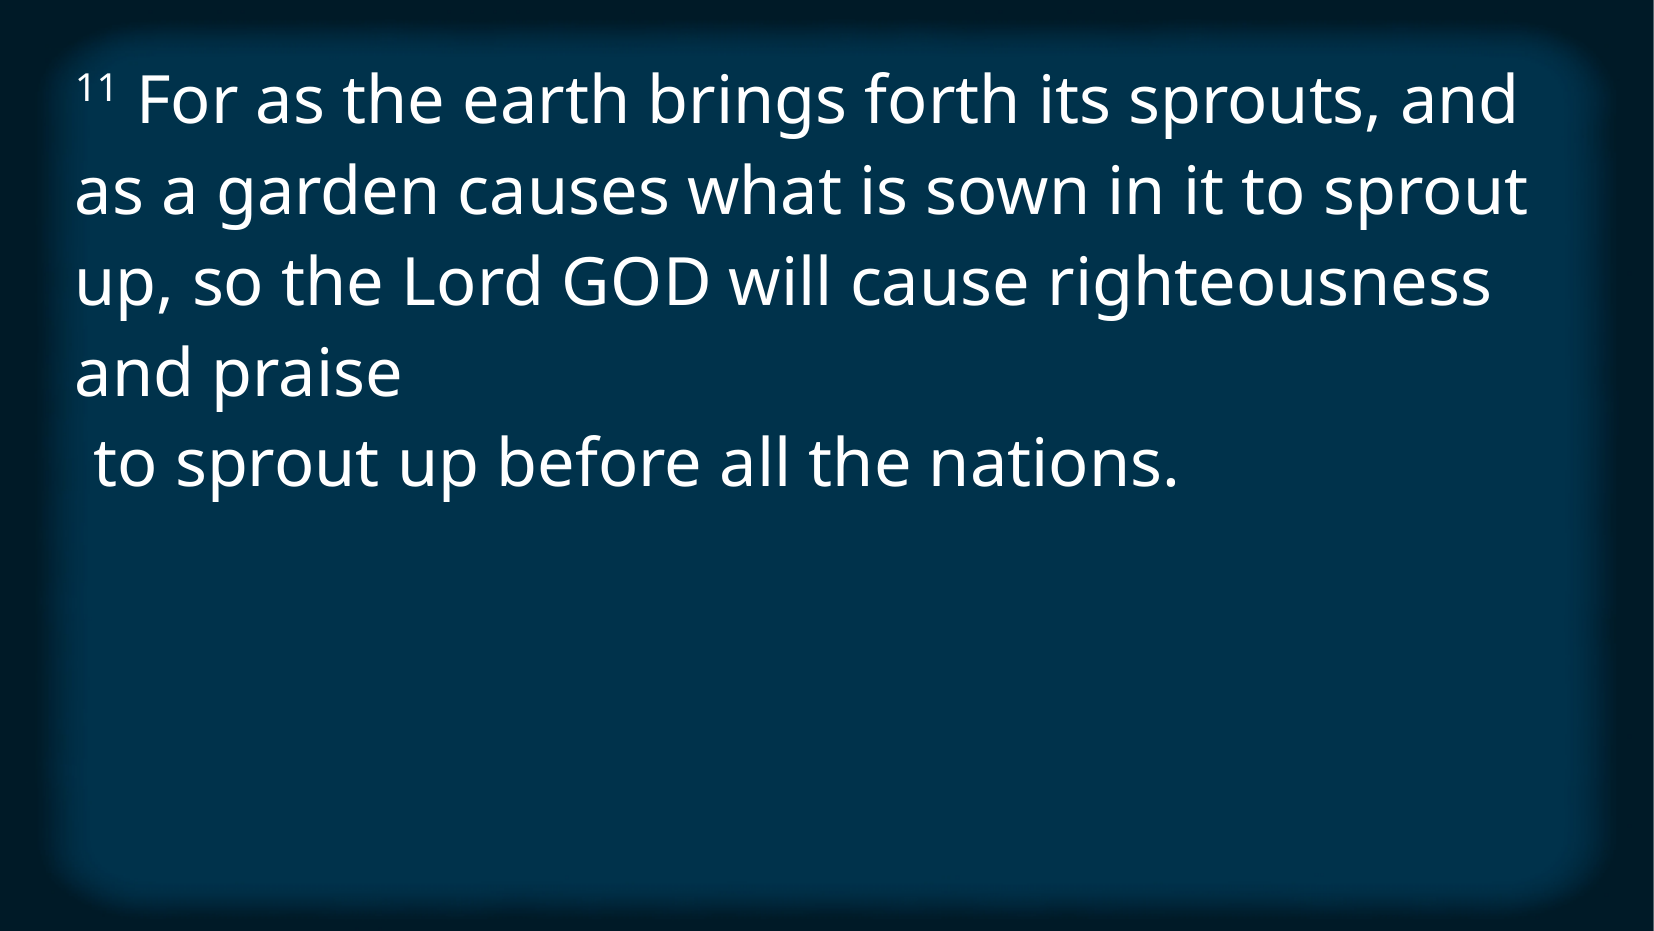

11 For as the earth brings forth its sprouts, and as a garden causes what is sown in it to sprout up, so the Lord GOD will cause righteousness and praise
to sprout up before all the nations.